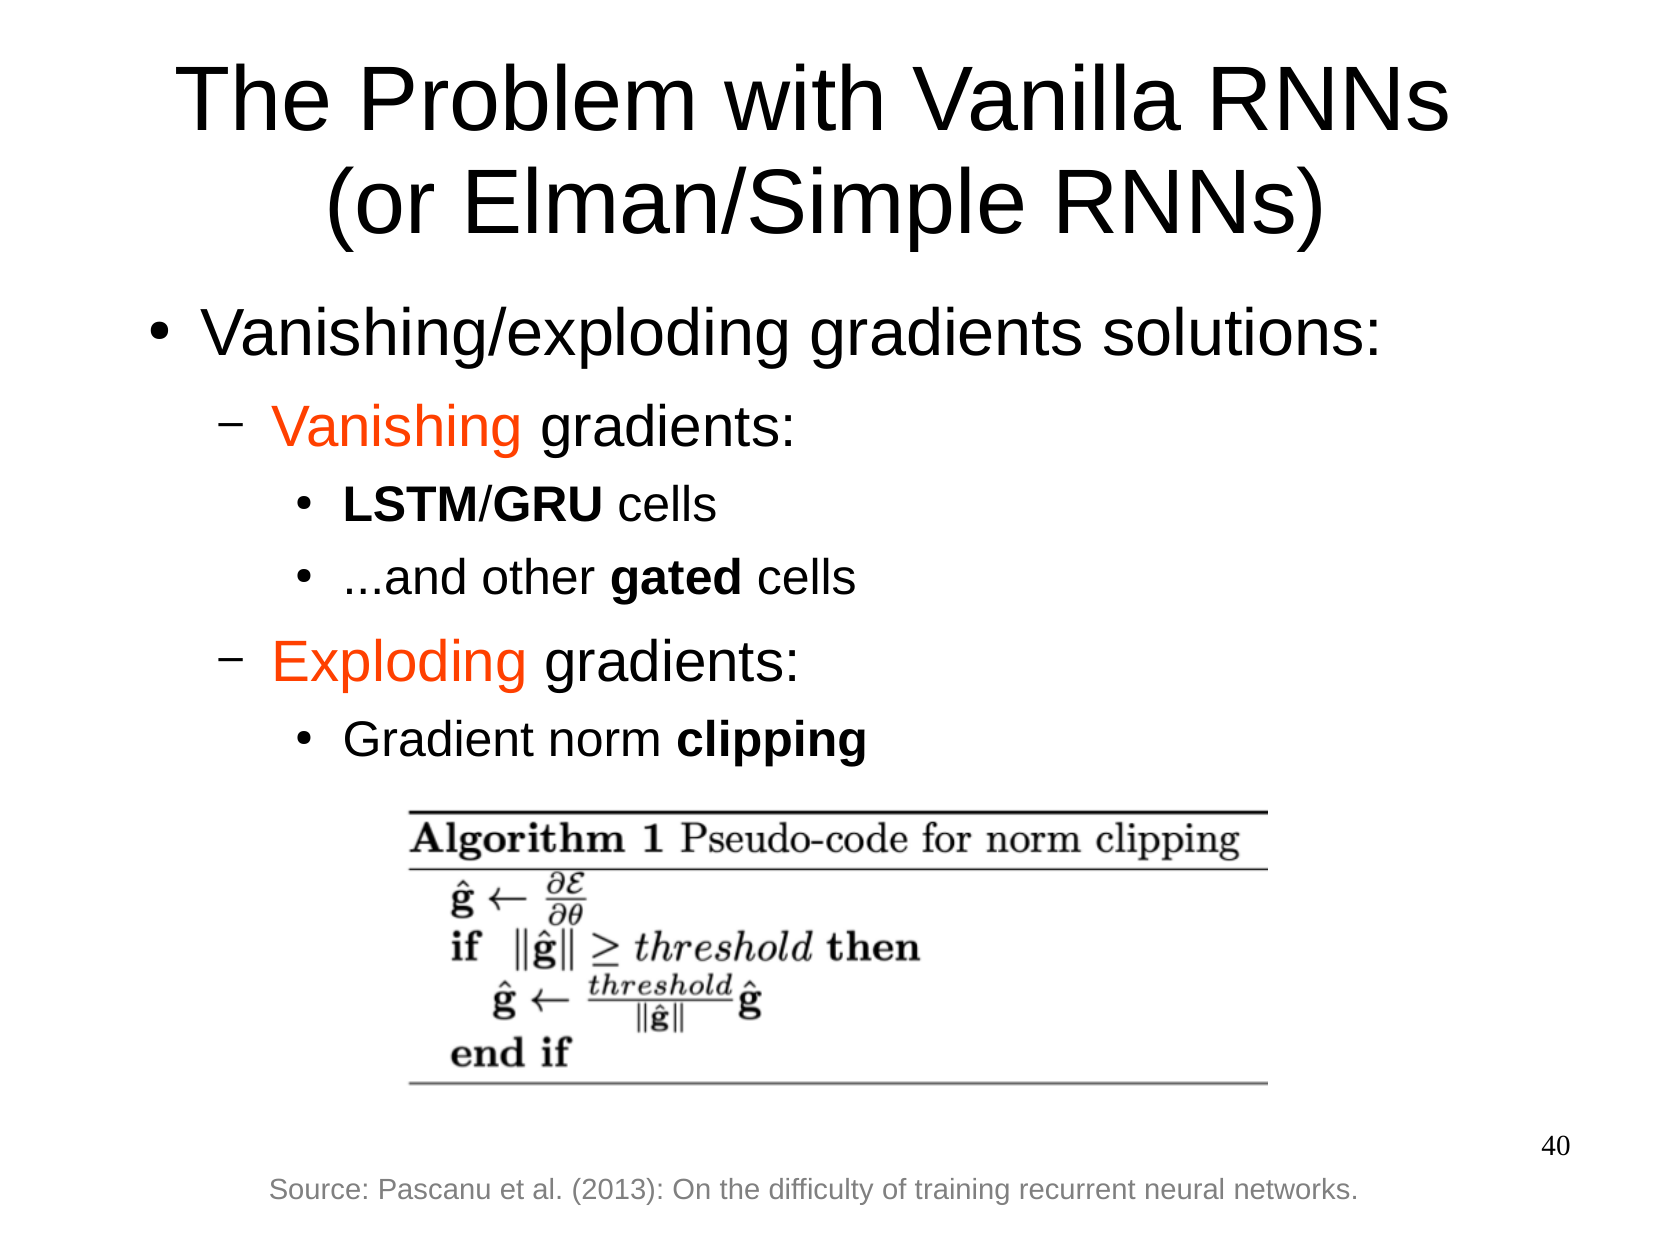

# The Problem with Vanilla RNNs (or Elman/Simple RNNs)
Vanishing/exploding gradients solutions:
Vanishing gradients:
LSTM/GRU cells
...and other gated cells
Exploding gradients:
Gradient norm clipping
40
Source: Pascanu et al. (2013): On the difficulty of training recurrent neural networks.